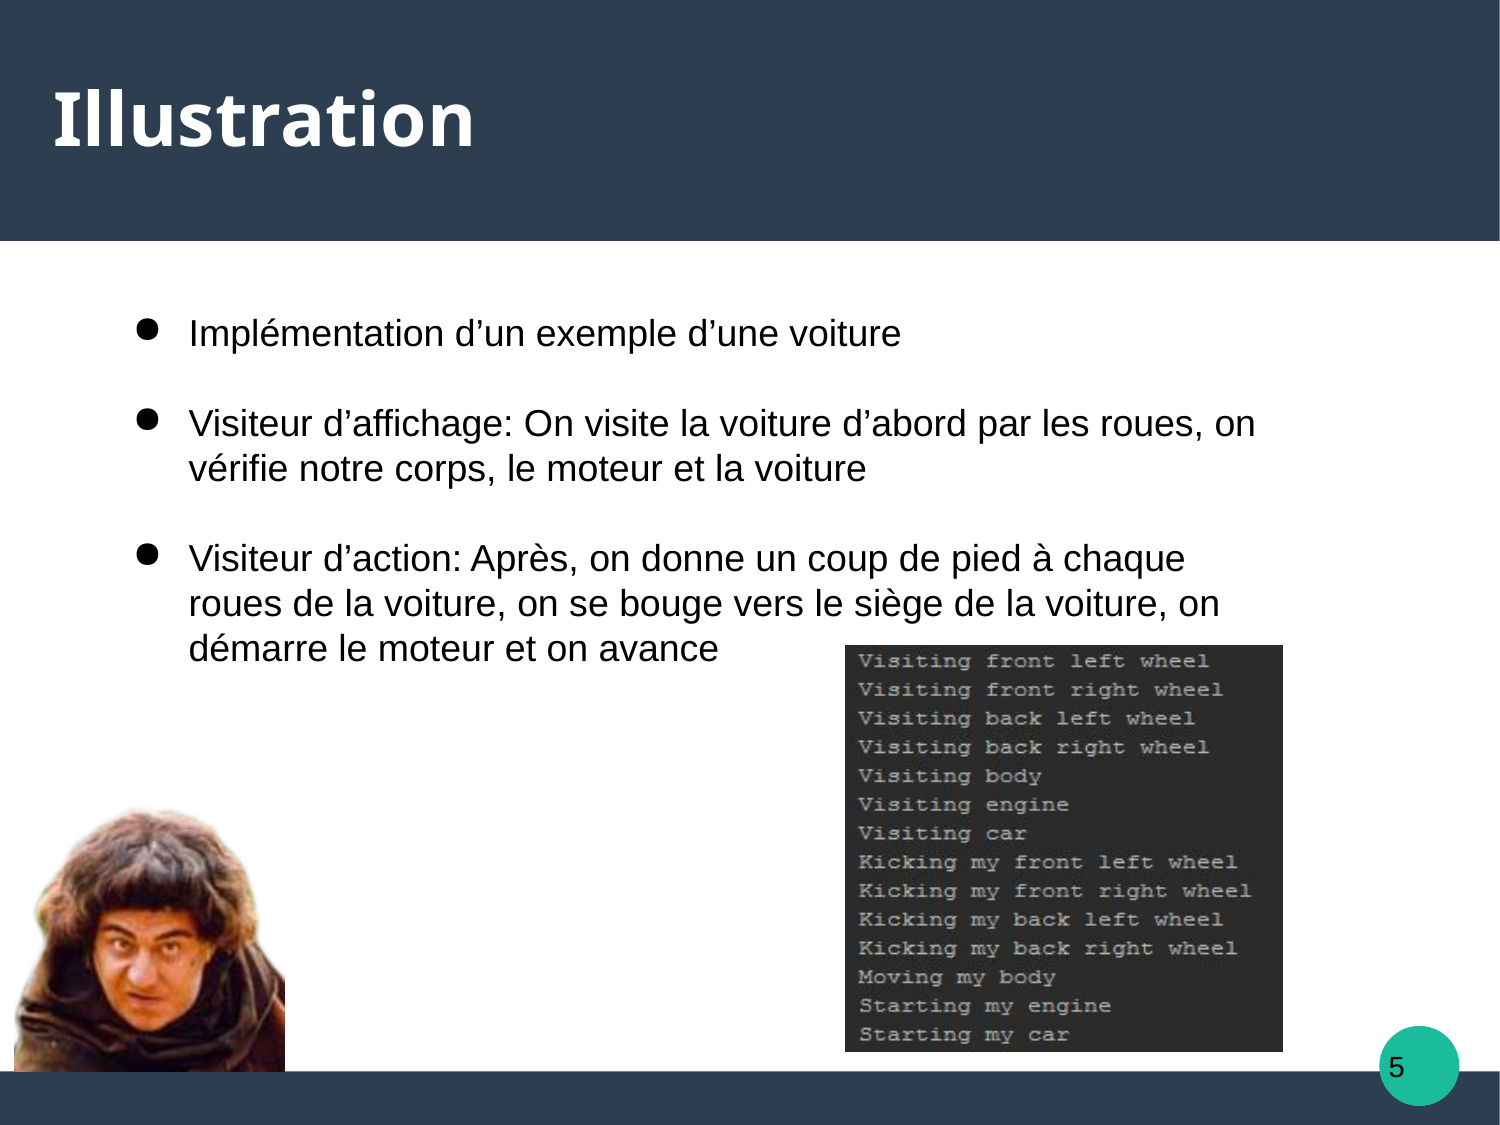

Illustration
Implémentation d’un exemple d’une voiture
Visiteur d’affichage: On visite la voiture d’abord par les roues, on vérifie notre corps, le moteur et la voiture
Visiteur d’action: Après, on donne un coup de pied à chaque roues de la voiture, on se bouge vers le siège de la voiture, on démarre le moteur et on avance